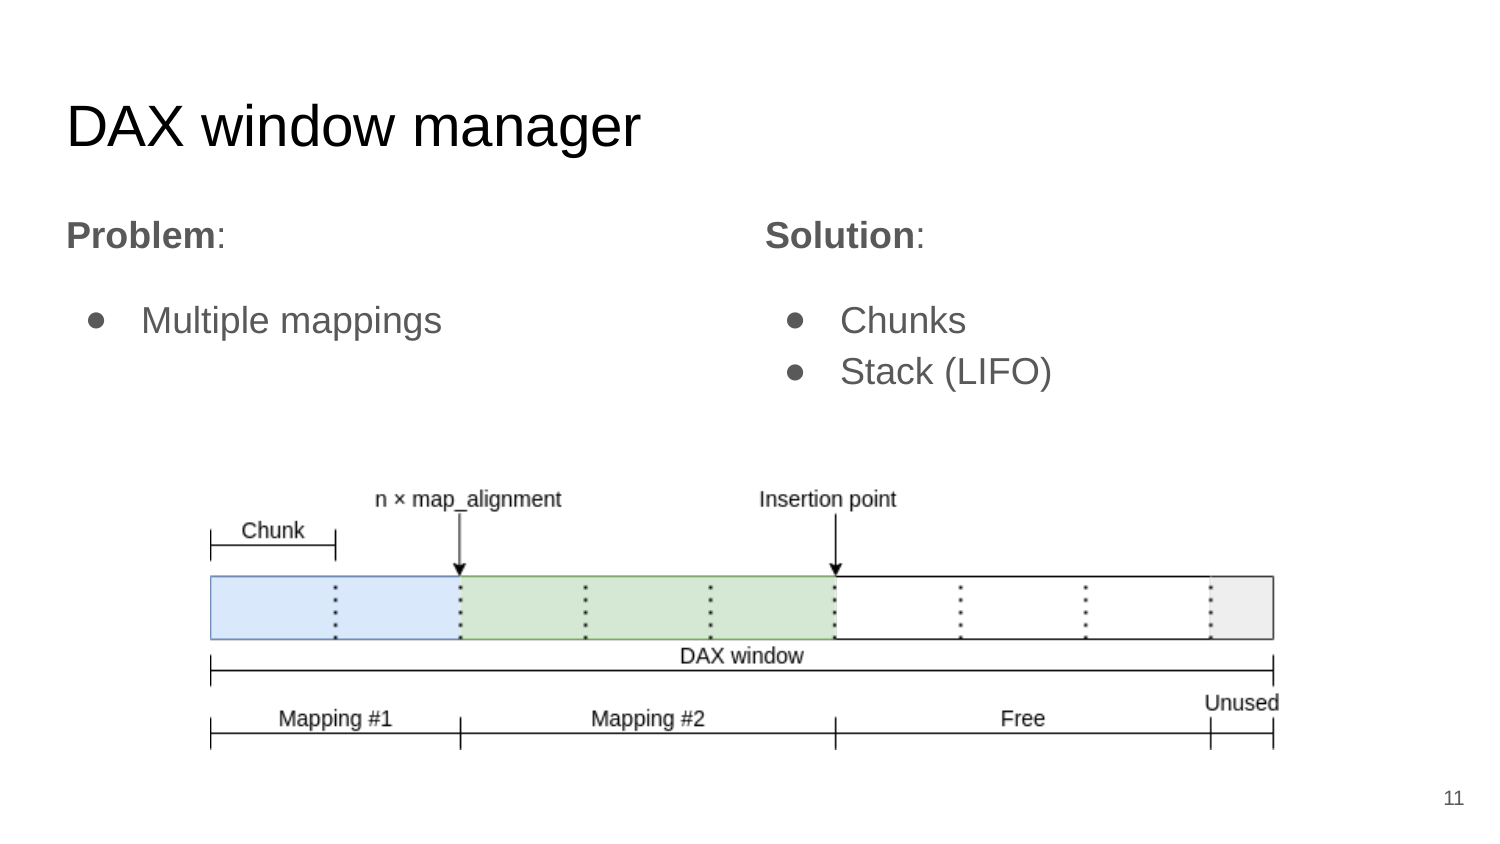

# DAX window manager
Problem:
Multiple mappings
Solution:
Chunks
Stack (LIFO)